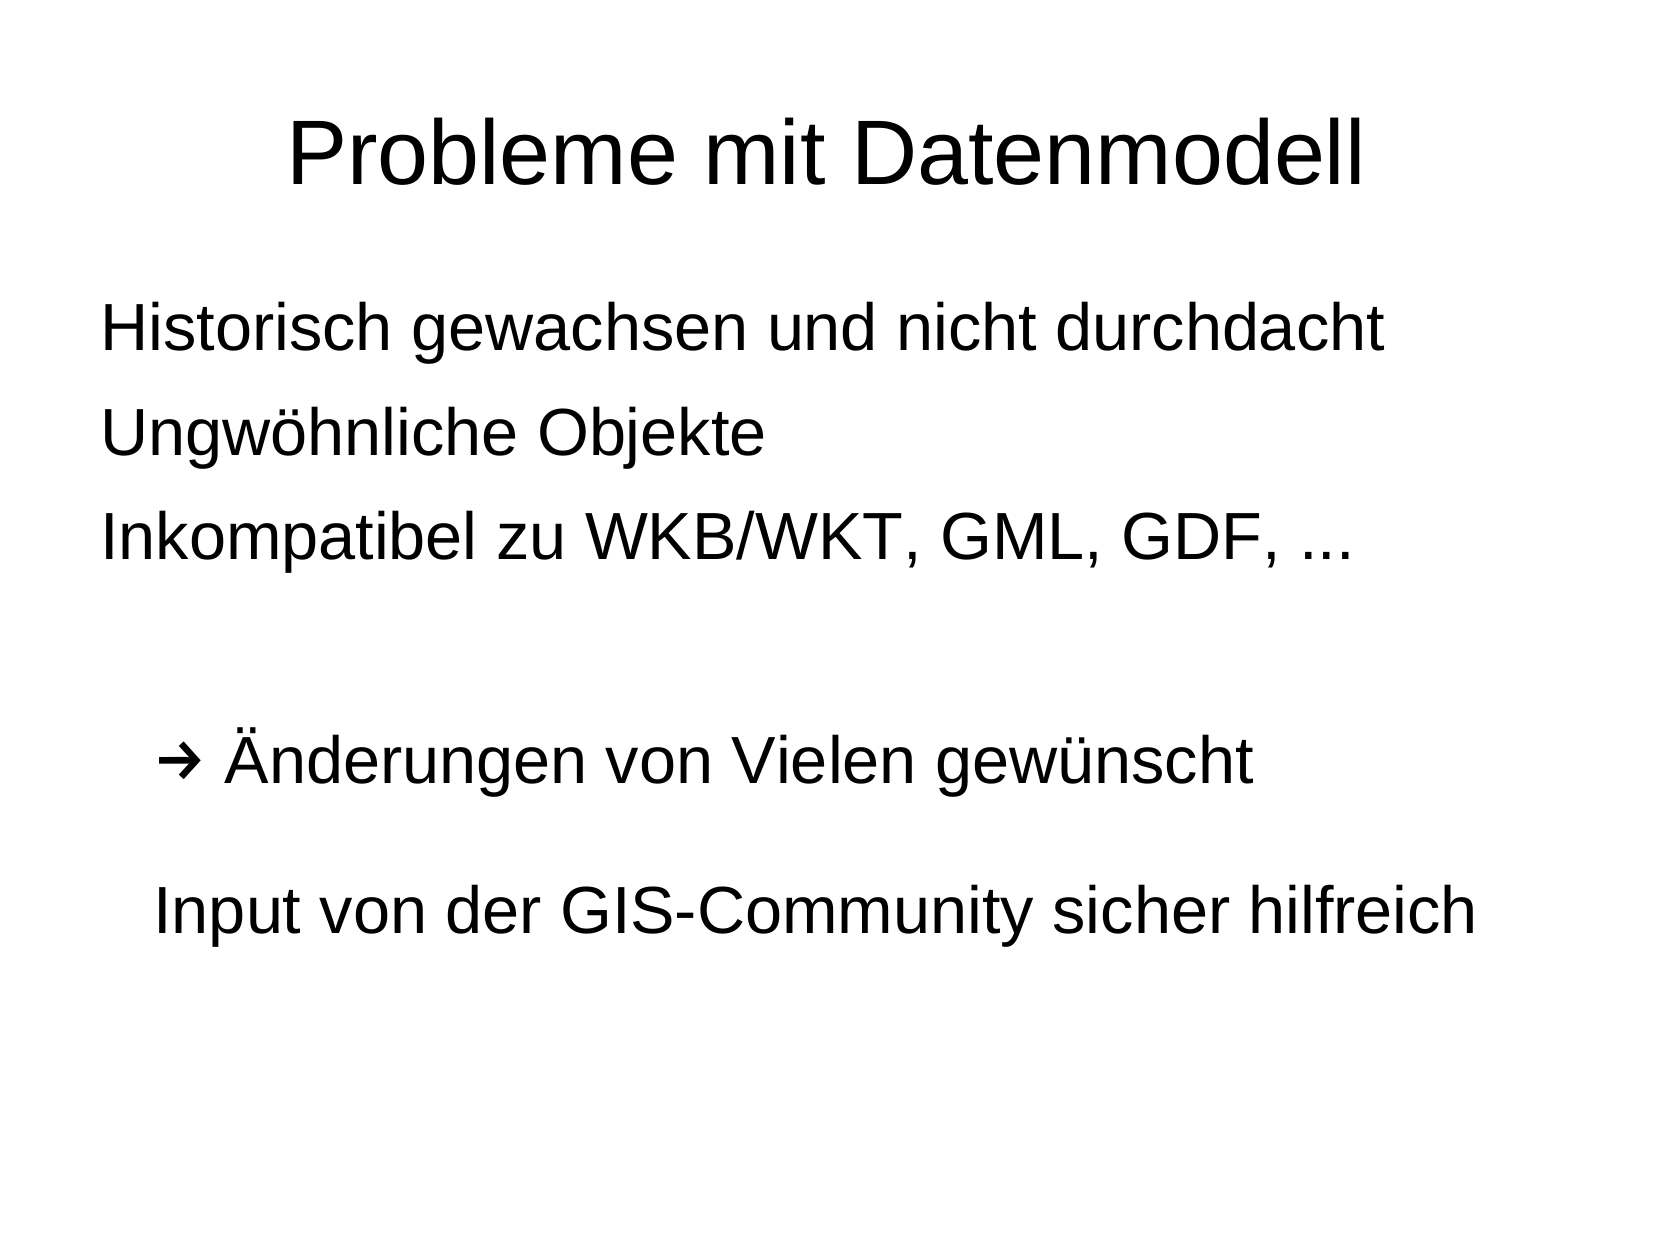

# Probleme mit Datenmodell
Historisch gewachsen und nicht durchdacht
Ungwöhnliche Objekte
Inkompatibel zu WKB/WKT, GML, GDF, ...
→ Änderungen von Vielen gewünscht
Input von der GIS-Community sicher hilfreich